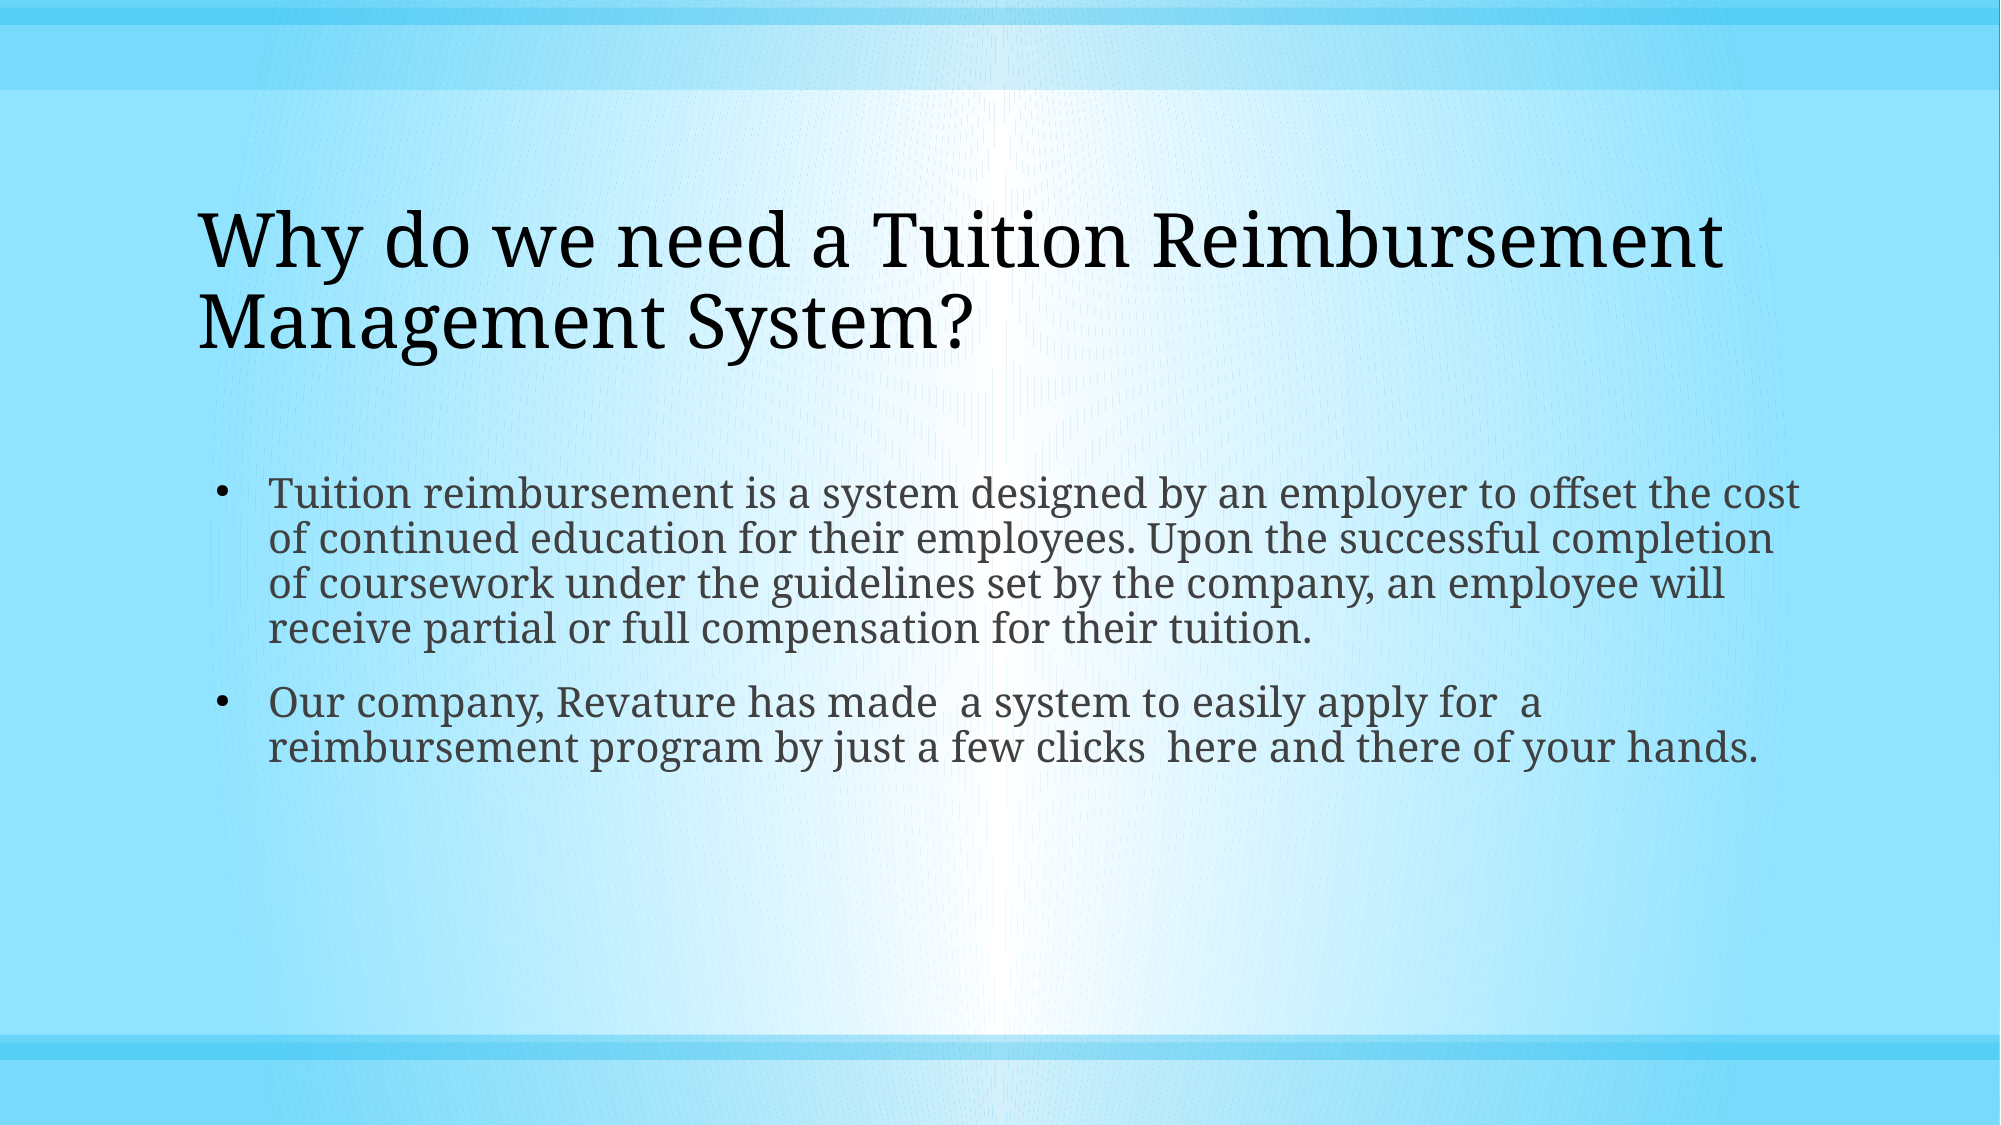

# Why do we need a Tuition Reimbursement Management System?
Tuition reimbursement is a system designed by an employer to offset the cost of continued education for their employees. Upon the successful completion of coursework under the guidelines set by the company, an employee will receive partial or full compensation for their tuition.
Our company, Revature has made a system to easily apply for a reimbursement program by just a few clicks here and there of your hands.